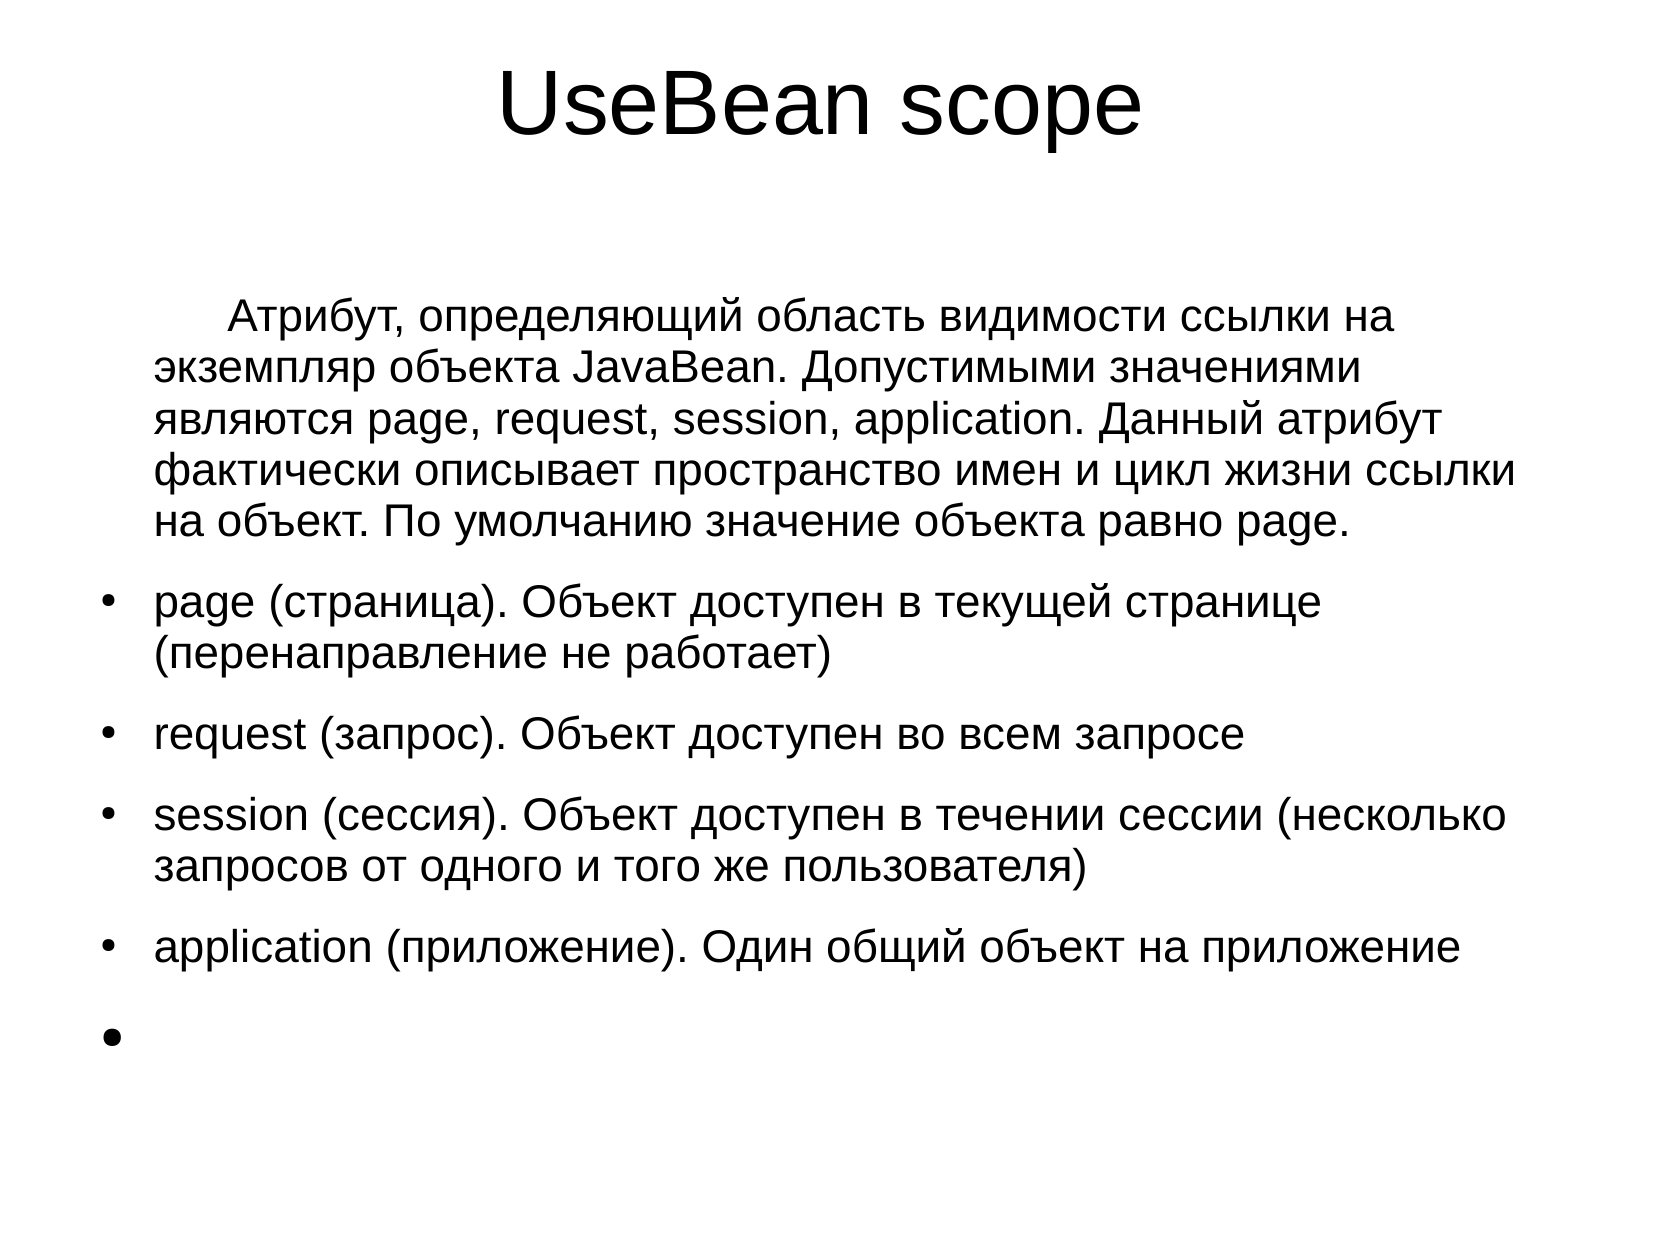

# UseBean scope
	Атрибут, определяющий область видимости ссылки на экземпляр объекта JavaBean. Допустимыми значениями являются page, request, session, application. Данный атрибут фактически описывает пространство имен и цикл жизни ссылки на объект. По умолчанию значение объекта равно page.
page (страница). Объект доступен в текущей странице (перенаправление не работает)
request (запрос). Объект доступен во всем запросе
session (сессия). Объект доступен в течении сессии (несколько запросов от одного и того же пользователя)
application (приложение). Один общий объект на приложение